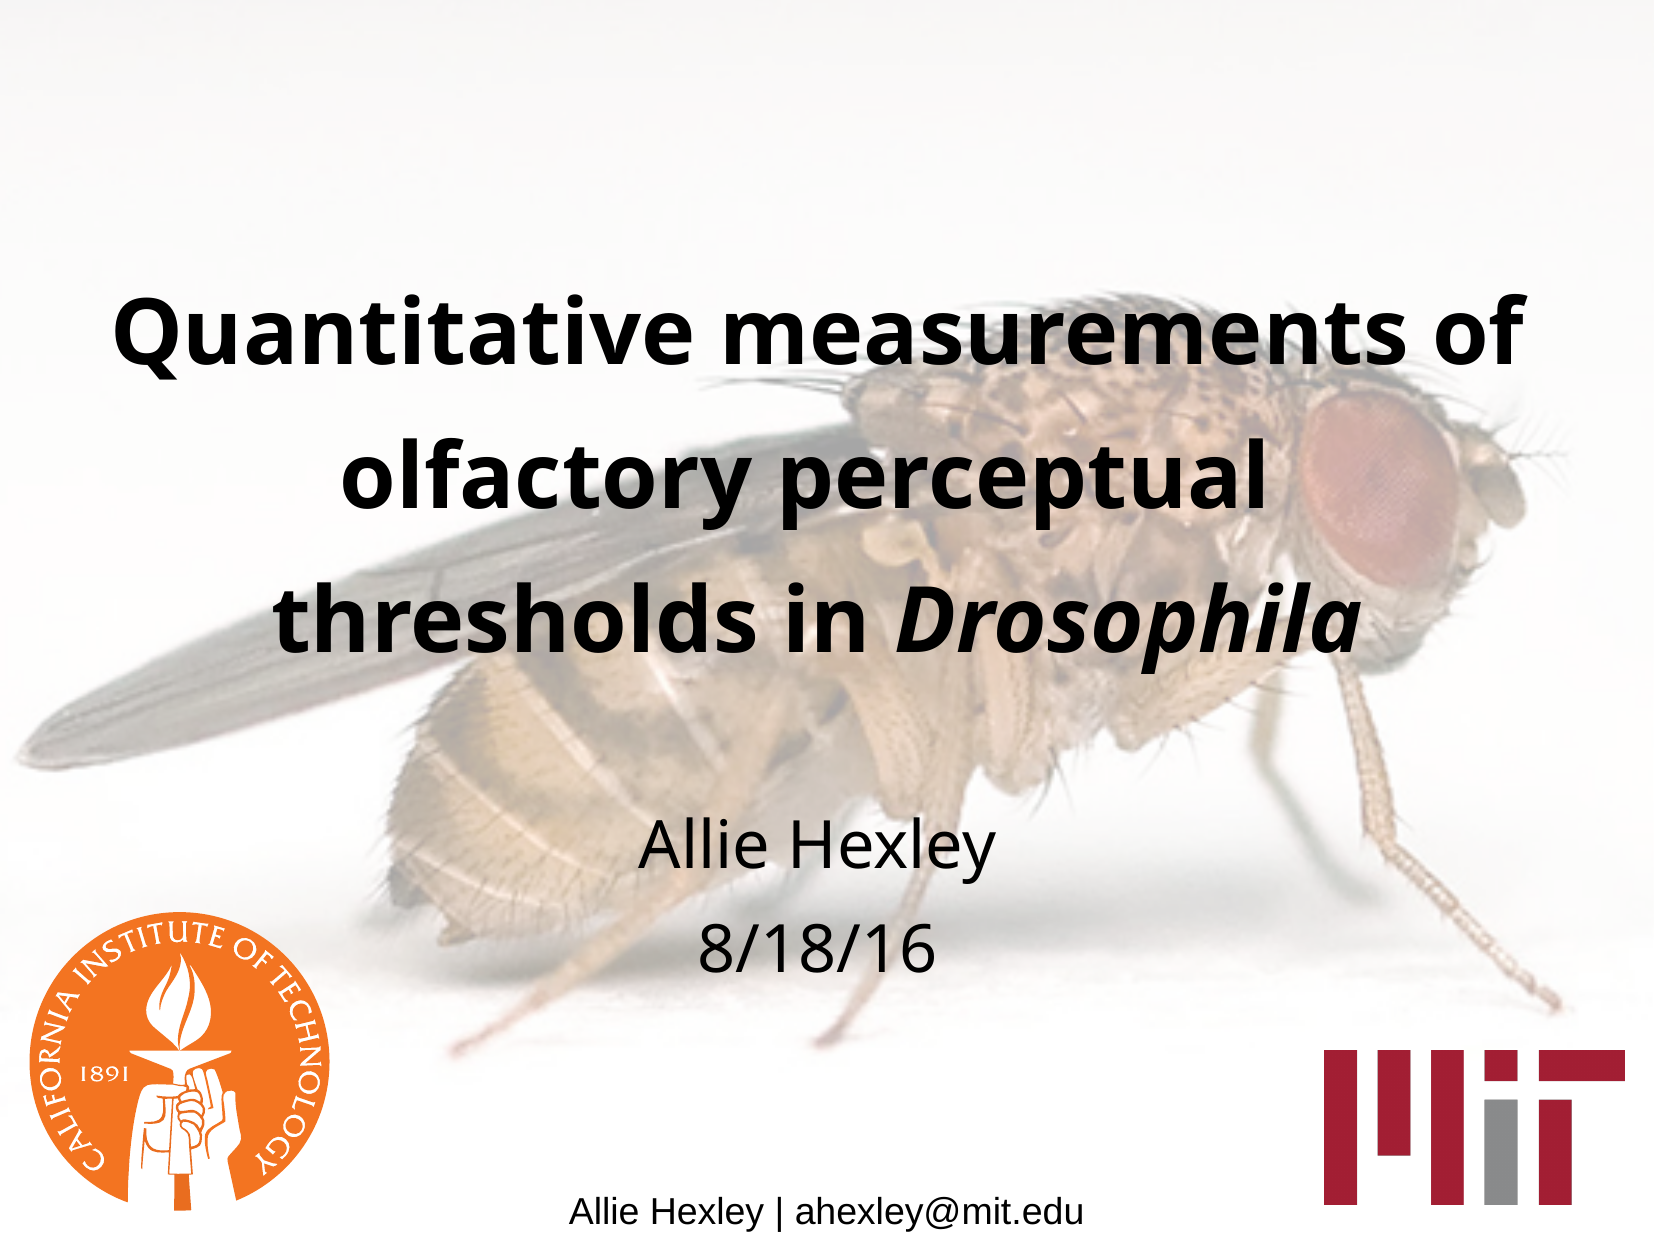

# Quantitative measurements of olfactory perceptual thresholds in Drosophila Allie Hexley 8/18/16
Allie Hexley | ahexley@mit.edu